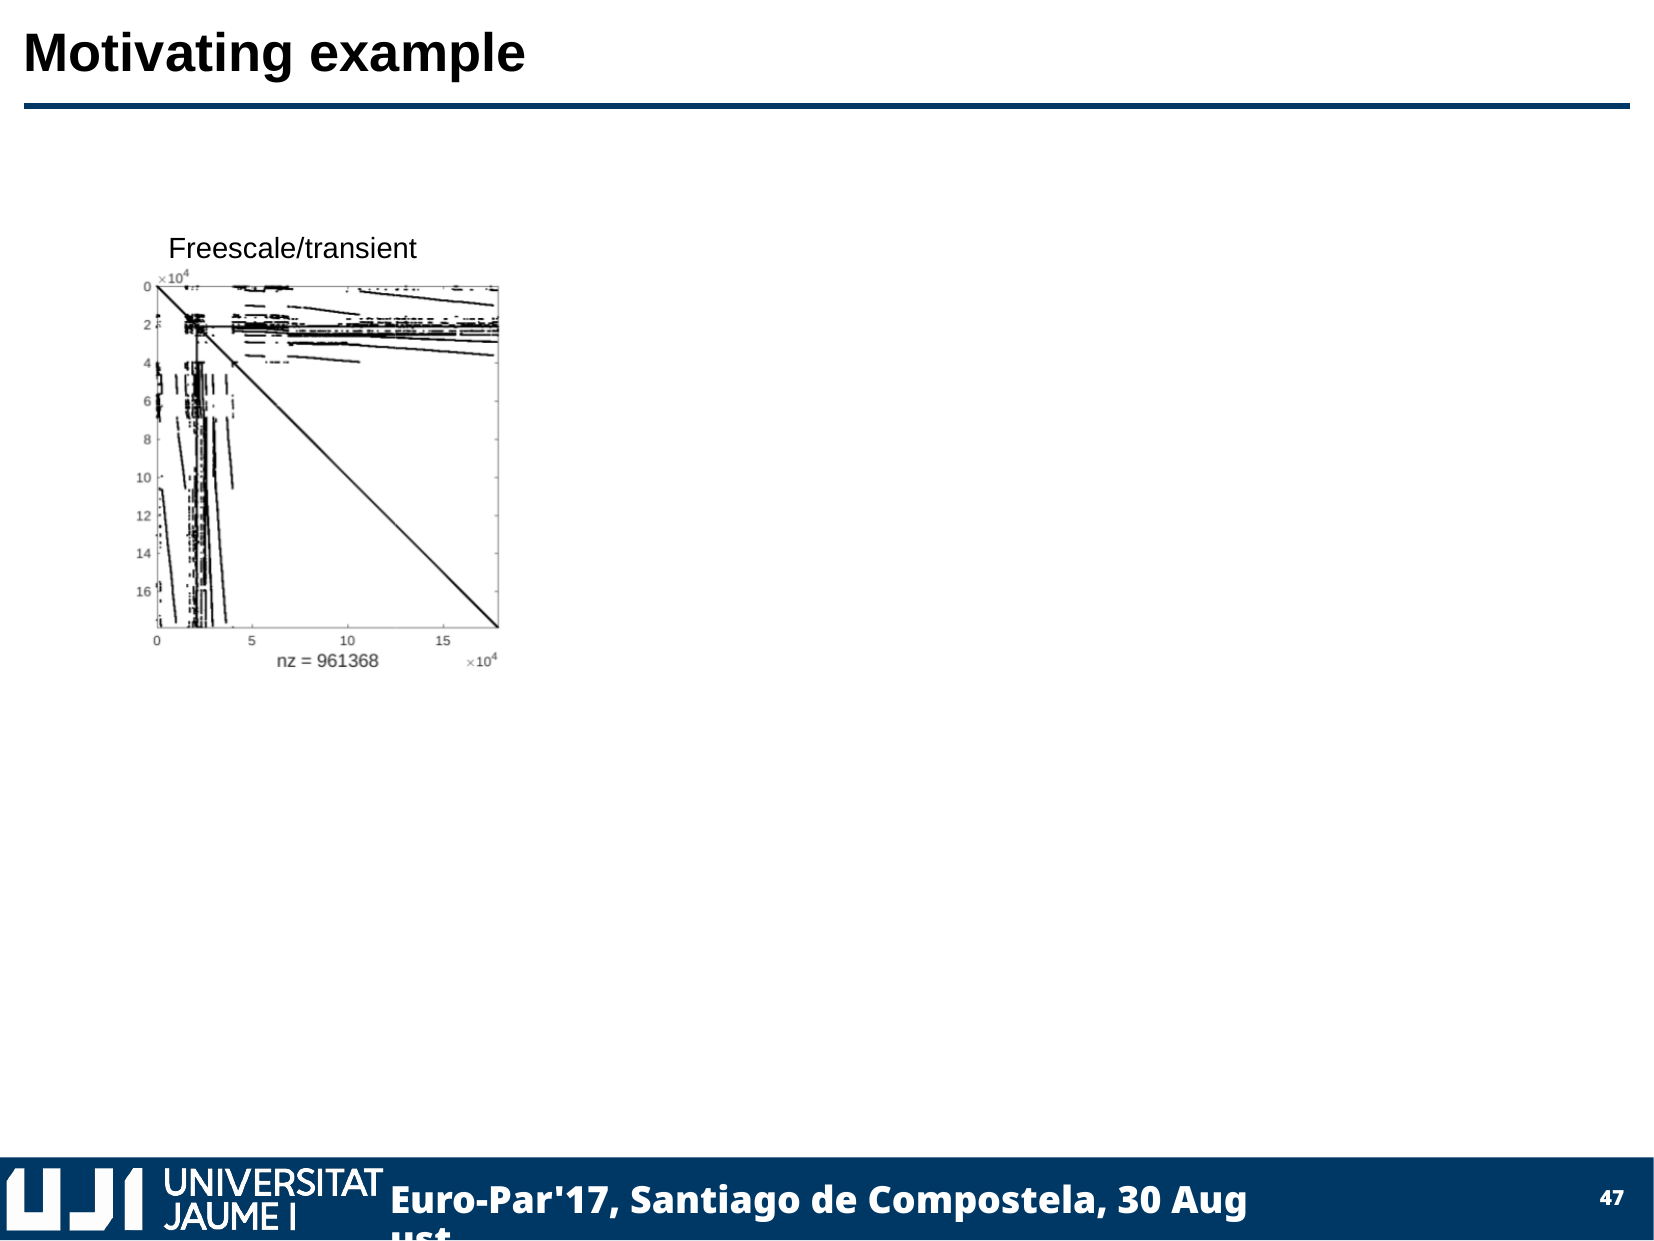

# Motivating example
Freescale/transient
Euro-Par'17, Santiago de Compostela, 30 August
47